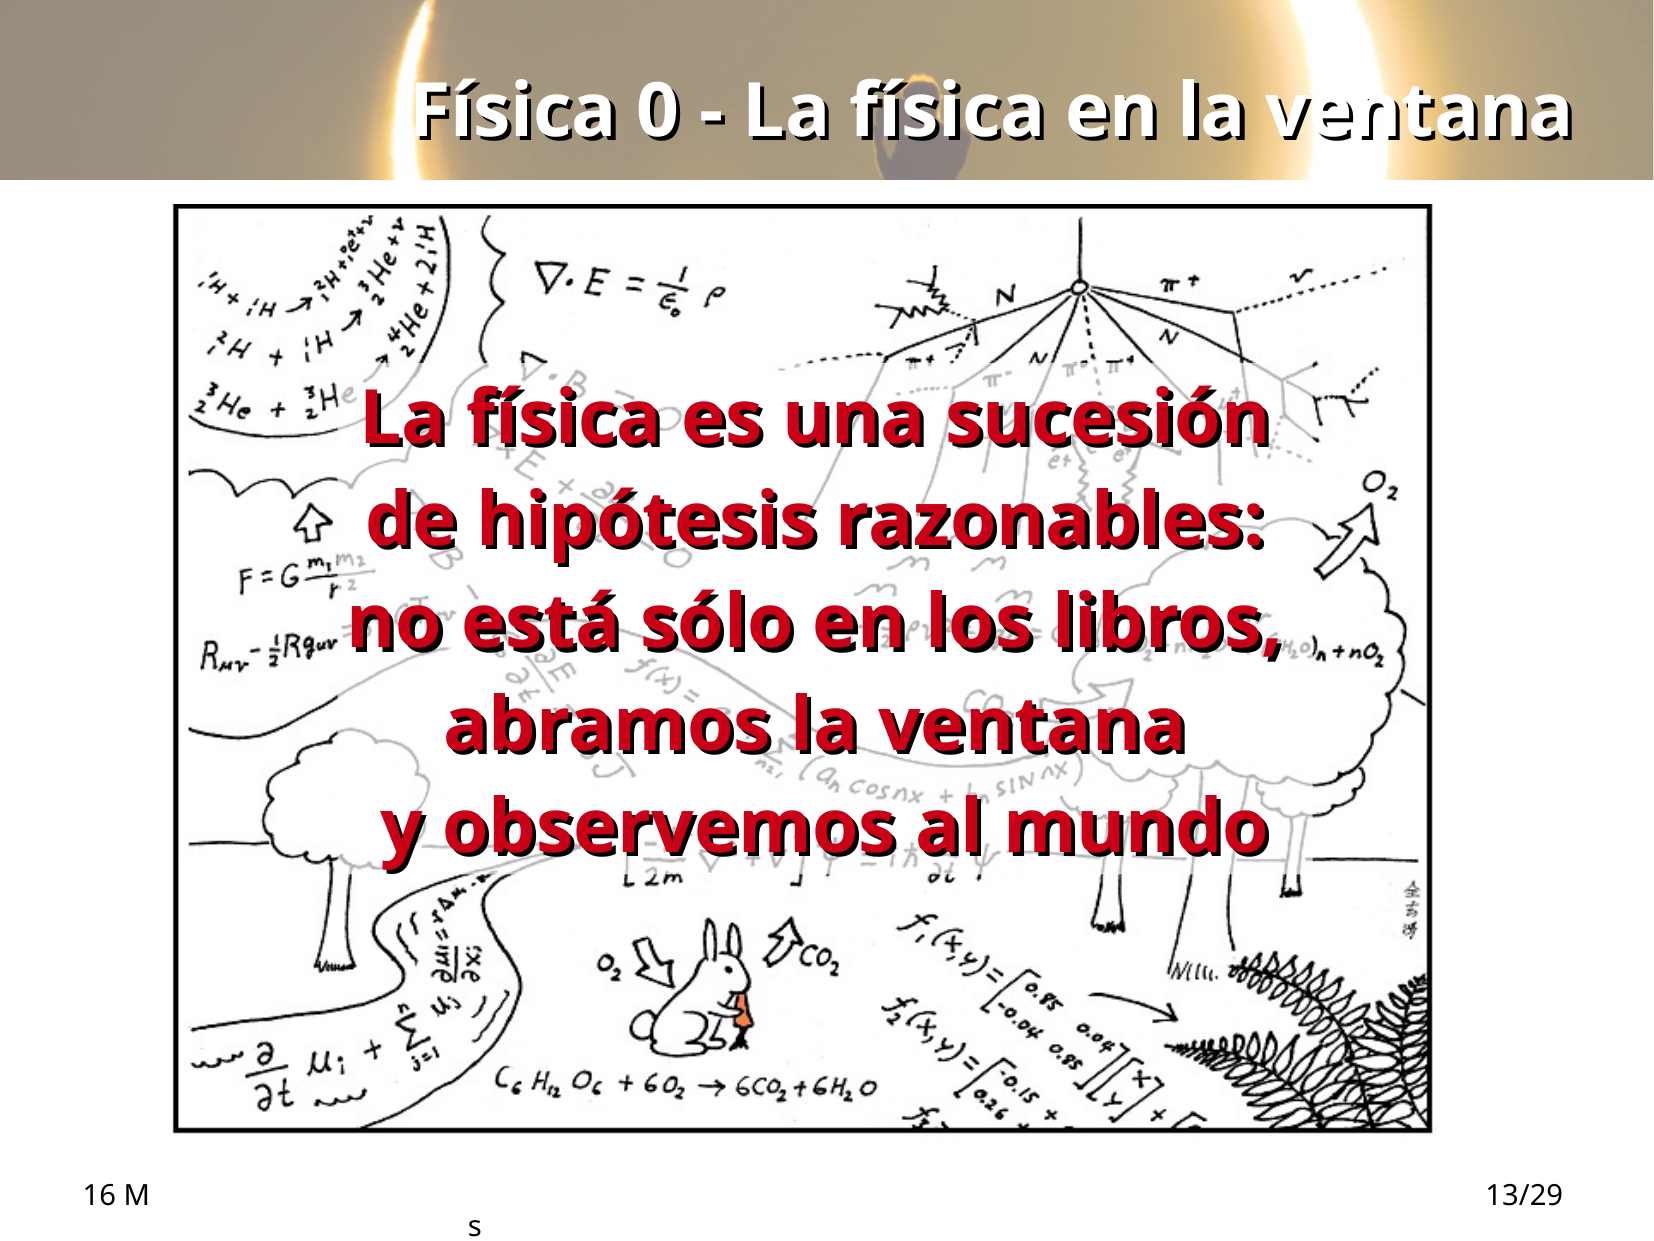

Física 0 - La física en la ventana
# La física es una sucesión de hipótesis razonables: no está sólo en los libros, abramos la ventana y observemos al mundo
16 May 2013
L. Nuñez - H. Asorey - Fisica Para Todos
13